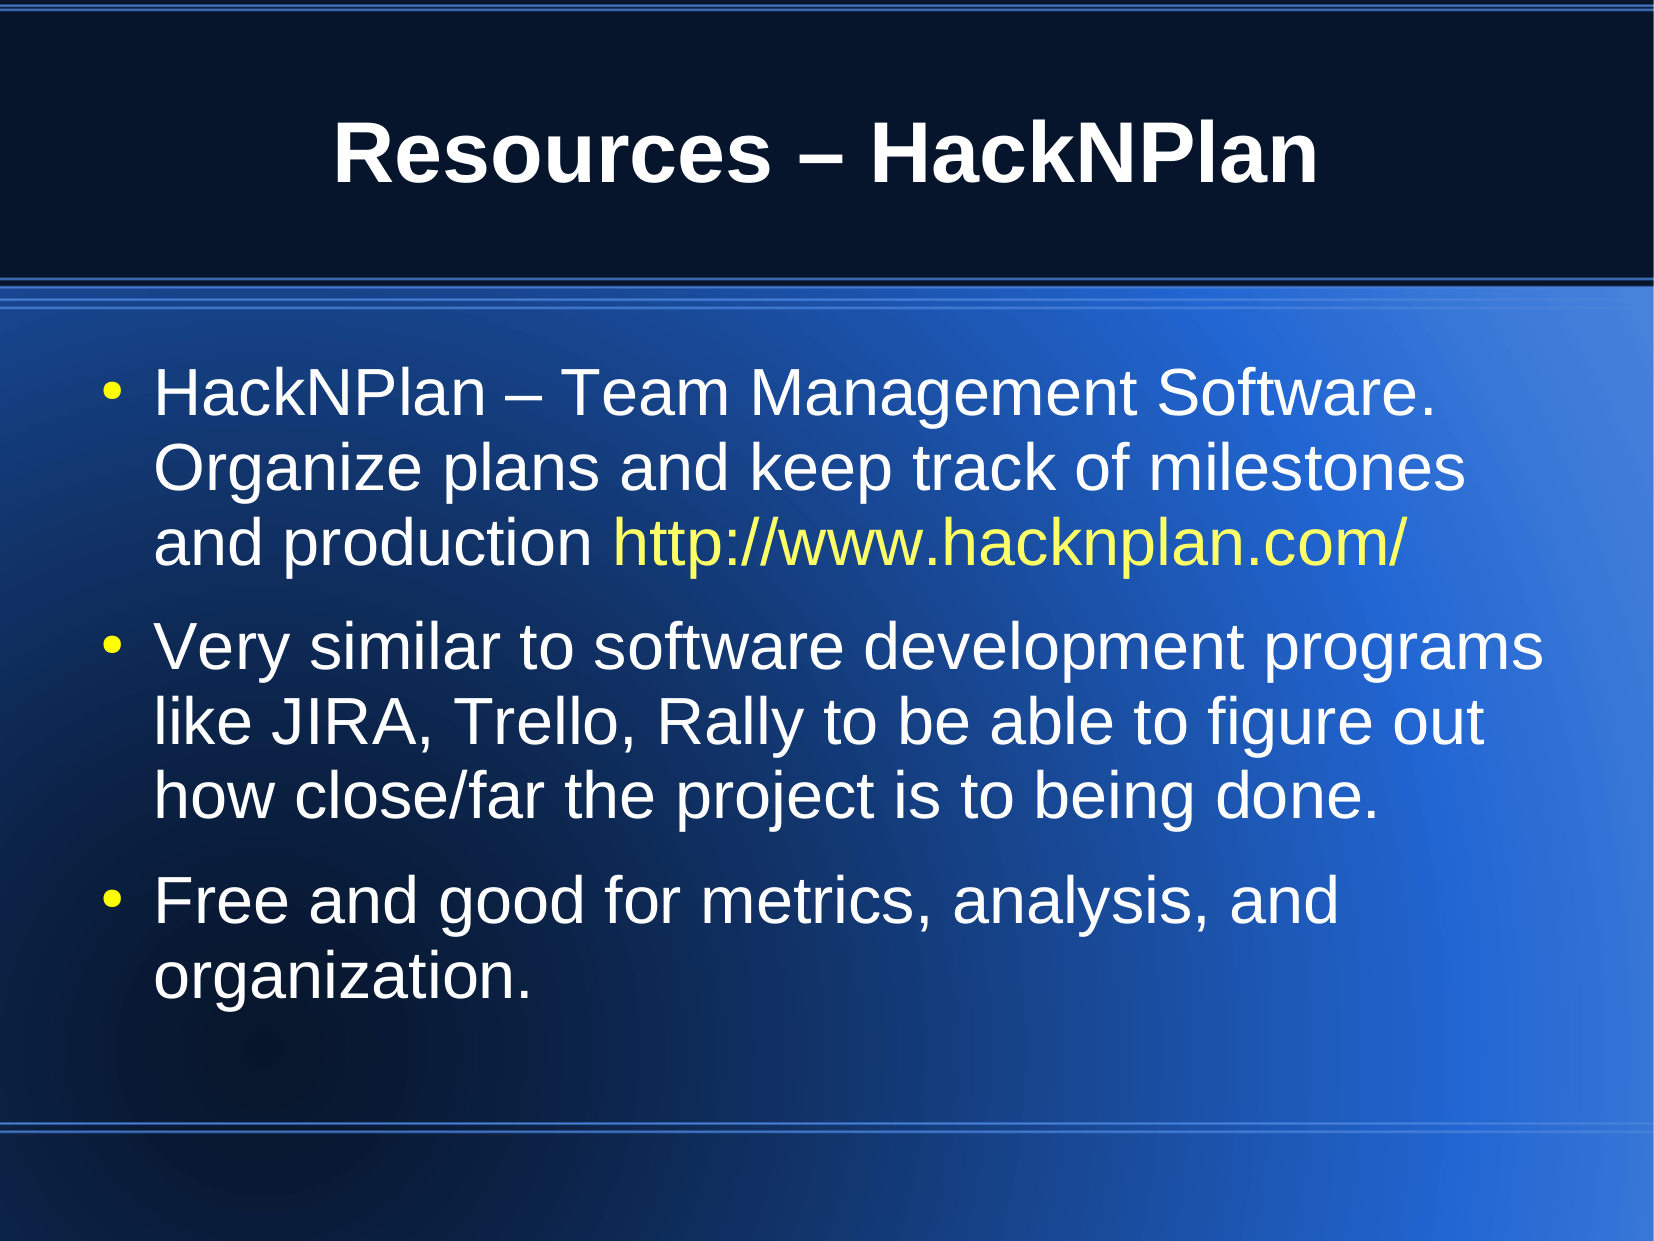

# Resources – HackNPlan
HackNPlan – Team Management Software. Organize plans and keep track of milestones and production http://www.hacknplan.com/
Very similar to software development programs like JIRA, Trello, Rally to be able to figure out how close/far the project is to being done.
Free and good for metrics, analysis, and organization.